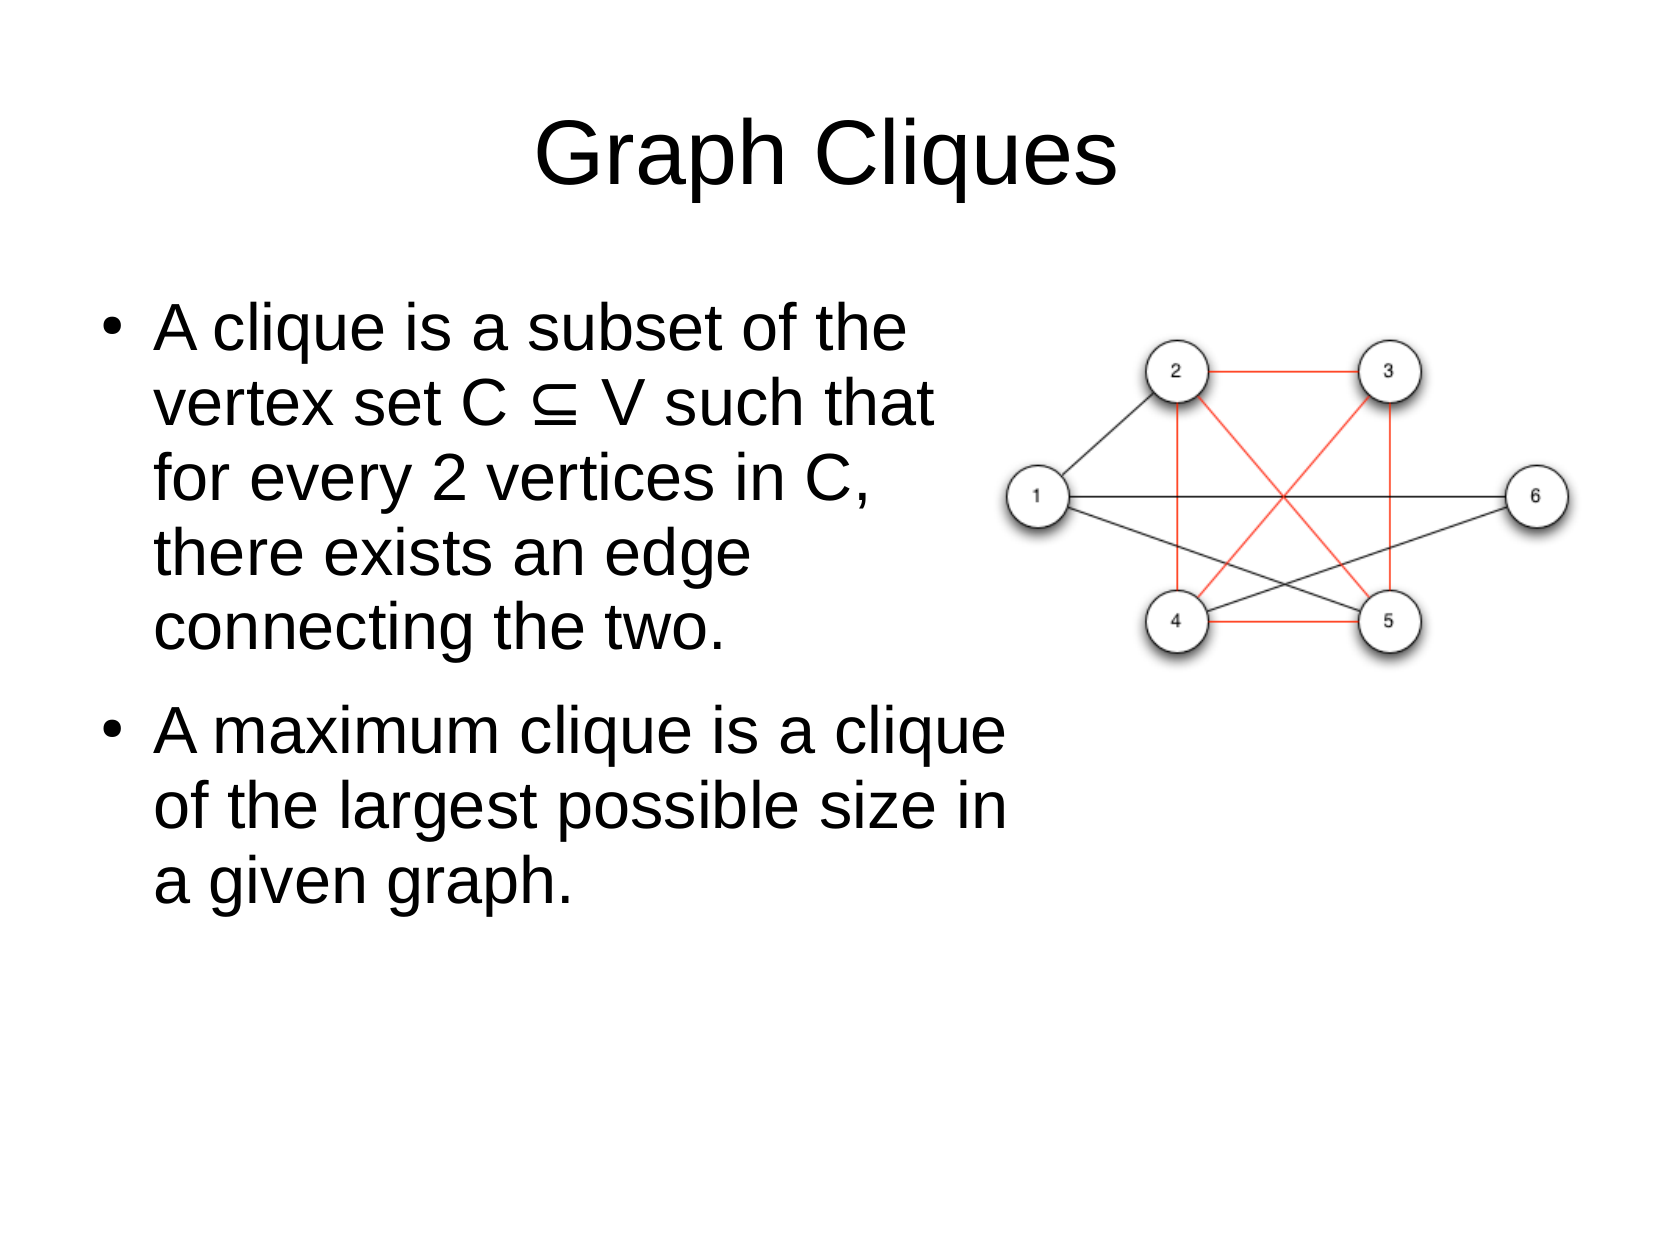

# Graph Cliques
A clique is a subset of the vertex set C ⊆ V such that for every 2 vertices in C, there exists an edge connecting the two.
A maximum clique is a clique of the largest possible size in a given graph.